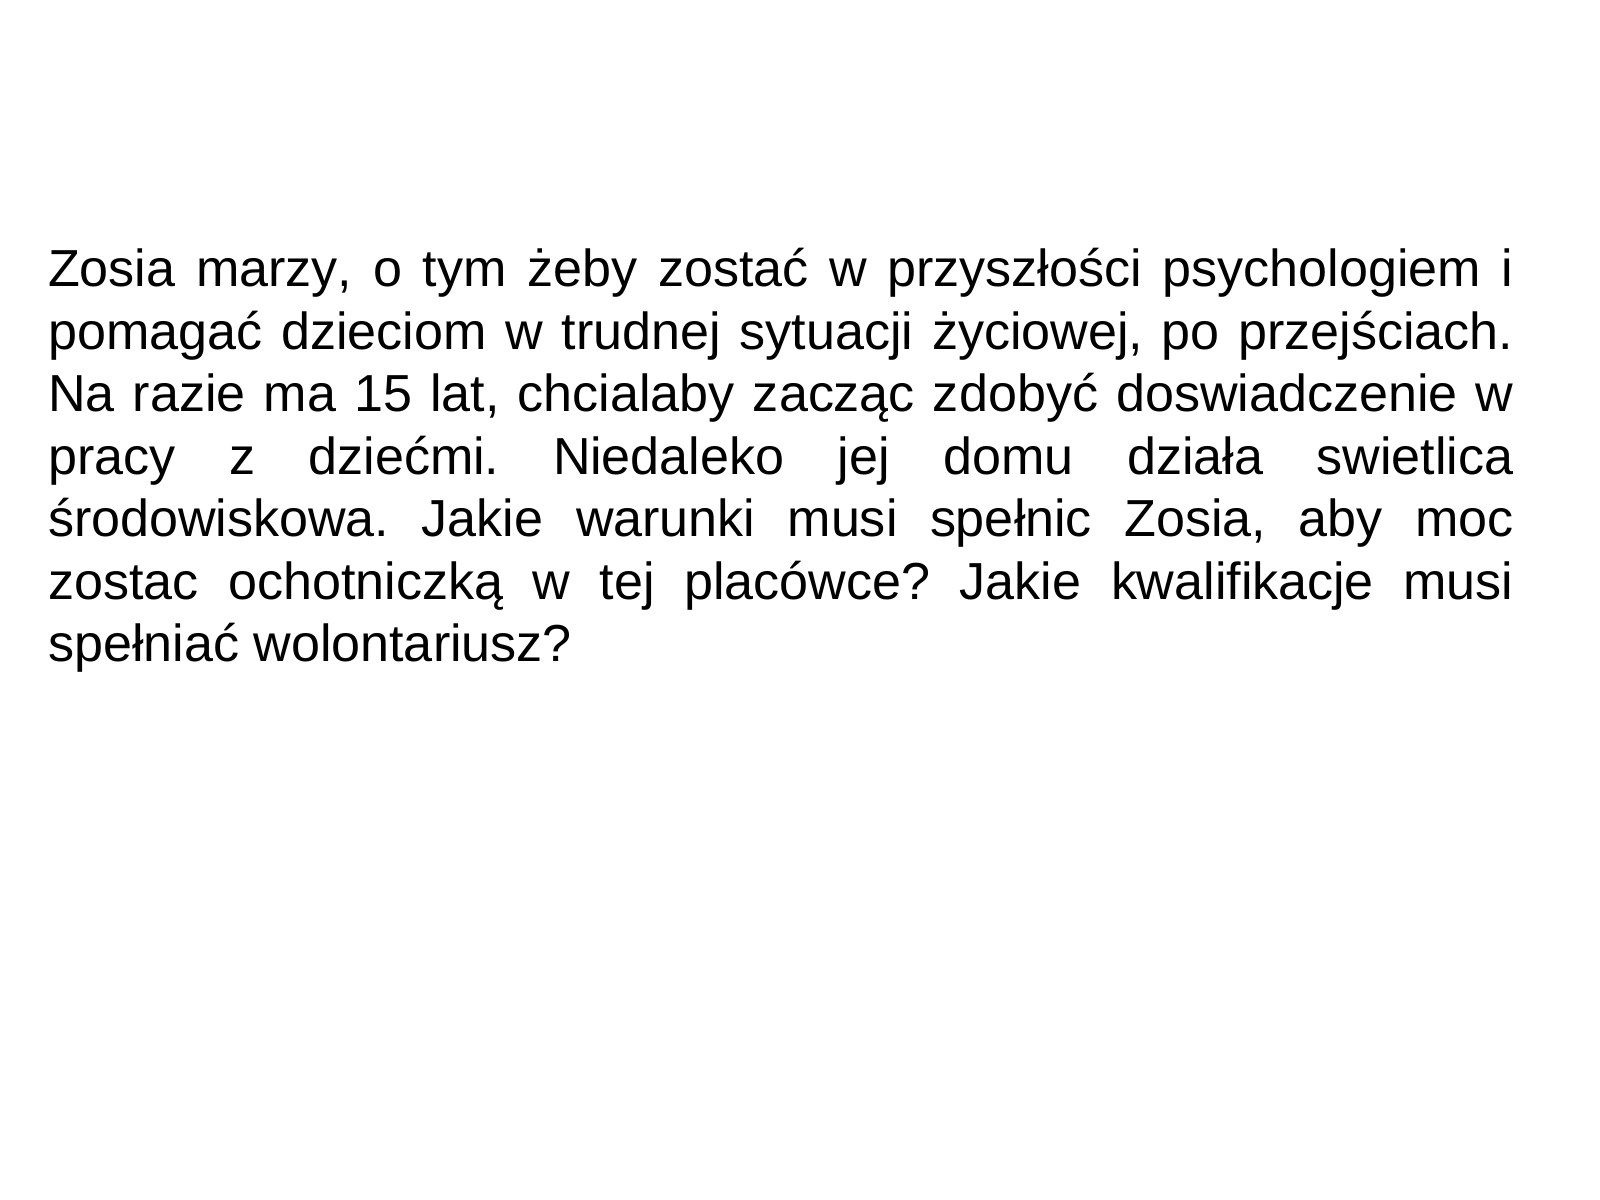

Zosia marzy, o tym żeby zostać w przyszłości psychologiem i pomagać dzieciom w trudnej sytuacji życiowej, po przejściach. Na razie ma 15 lat, chcialaby zacząc zdobyć doswiadczenie w pracy z dziećmi. Niedaleko jej domu działa swietlica środowiskowa. Jakie warunki musi spełnic Zosia, aby moc zostac ochotniczką w tej placówce? Jakie kwalifikacje musi spełniać wolontariusz?